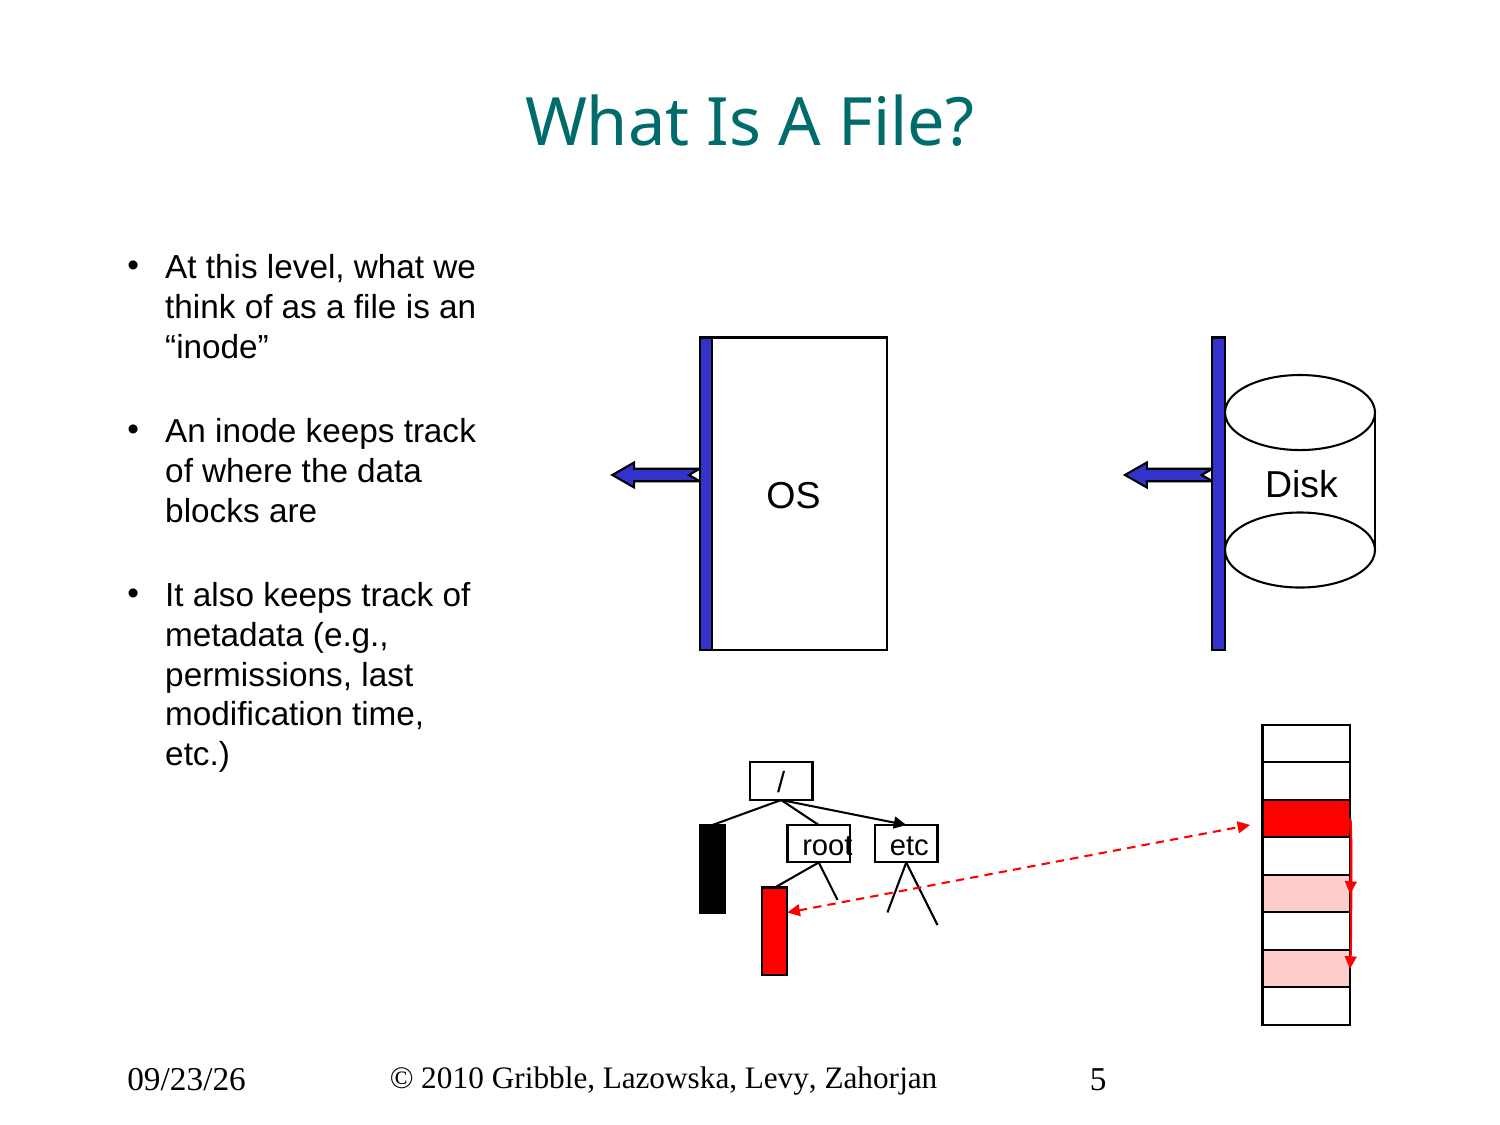

# What Is A File?
At this level, what we think of as a file is an “inode”
An inode keeps track of where the data blocks are
It also keeps track of metadata (e.g., permissions, last modification time, etc.)
OS
Disk
/
root
etc
5